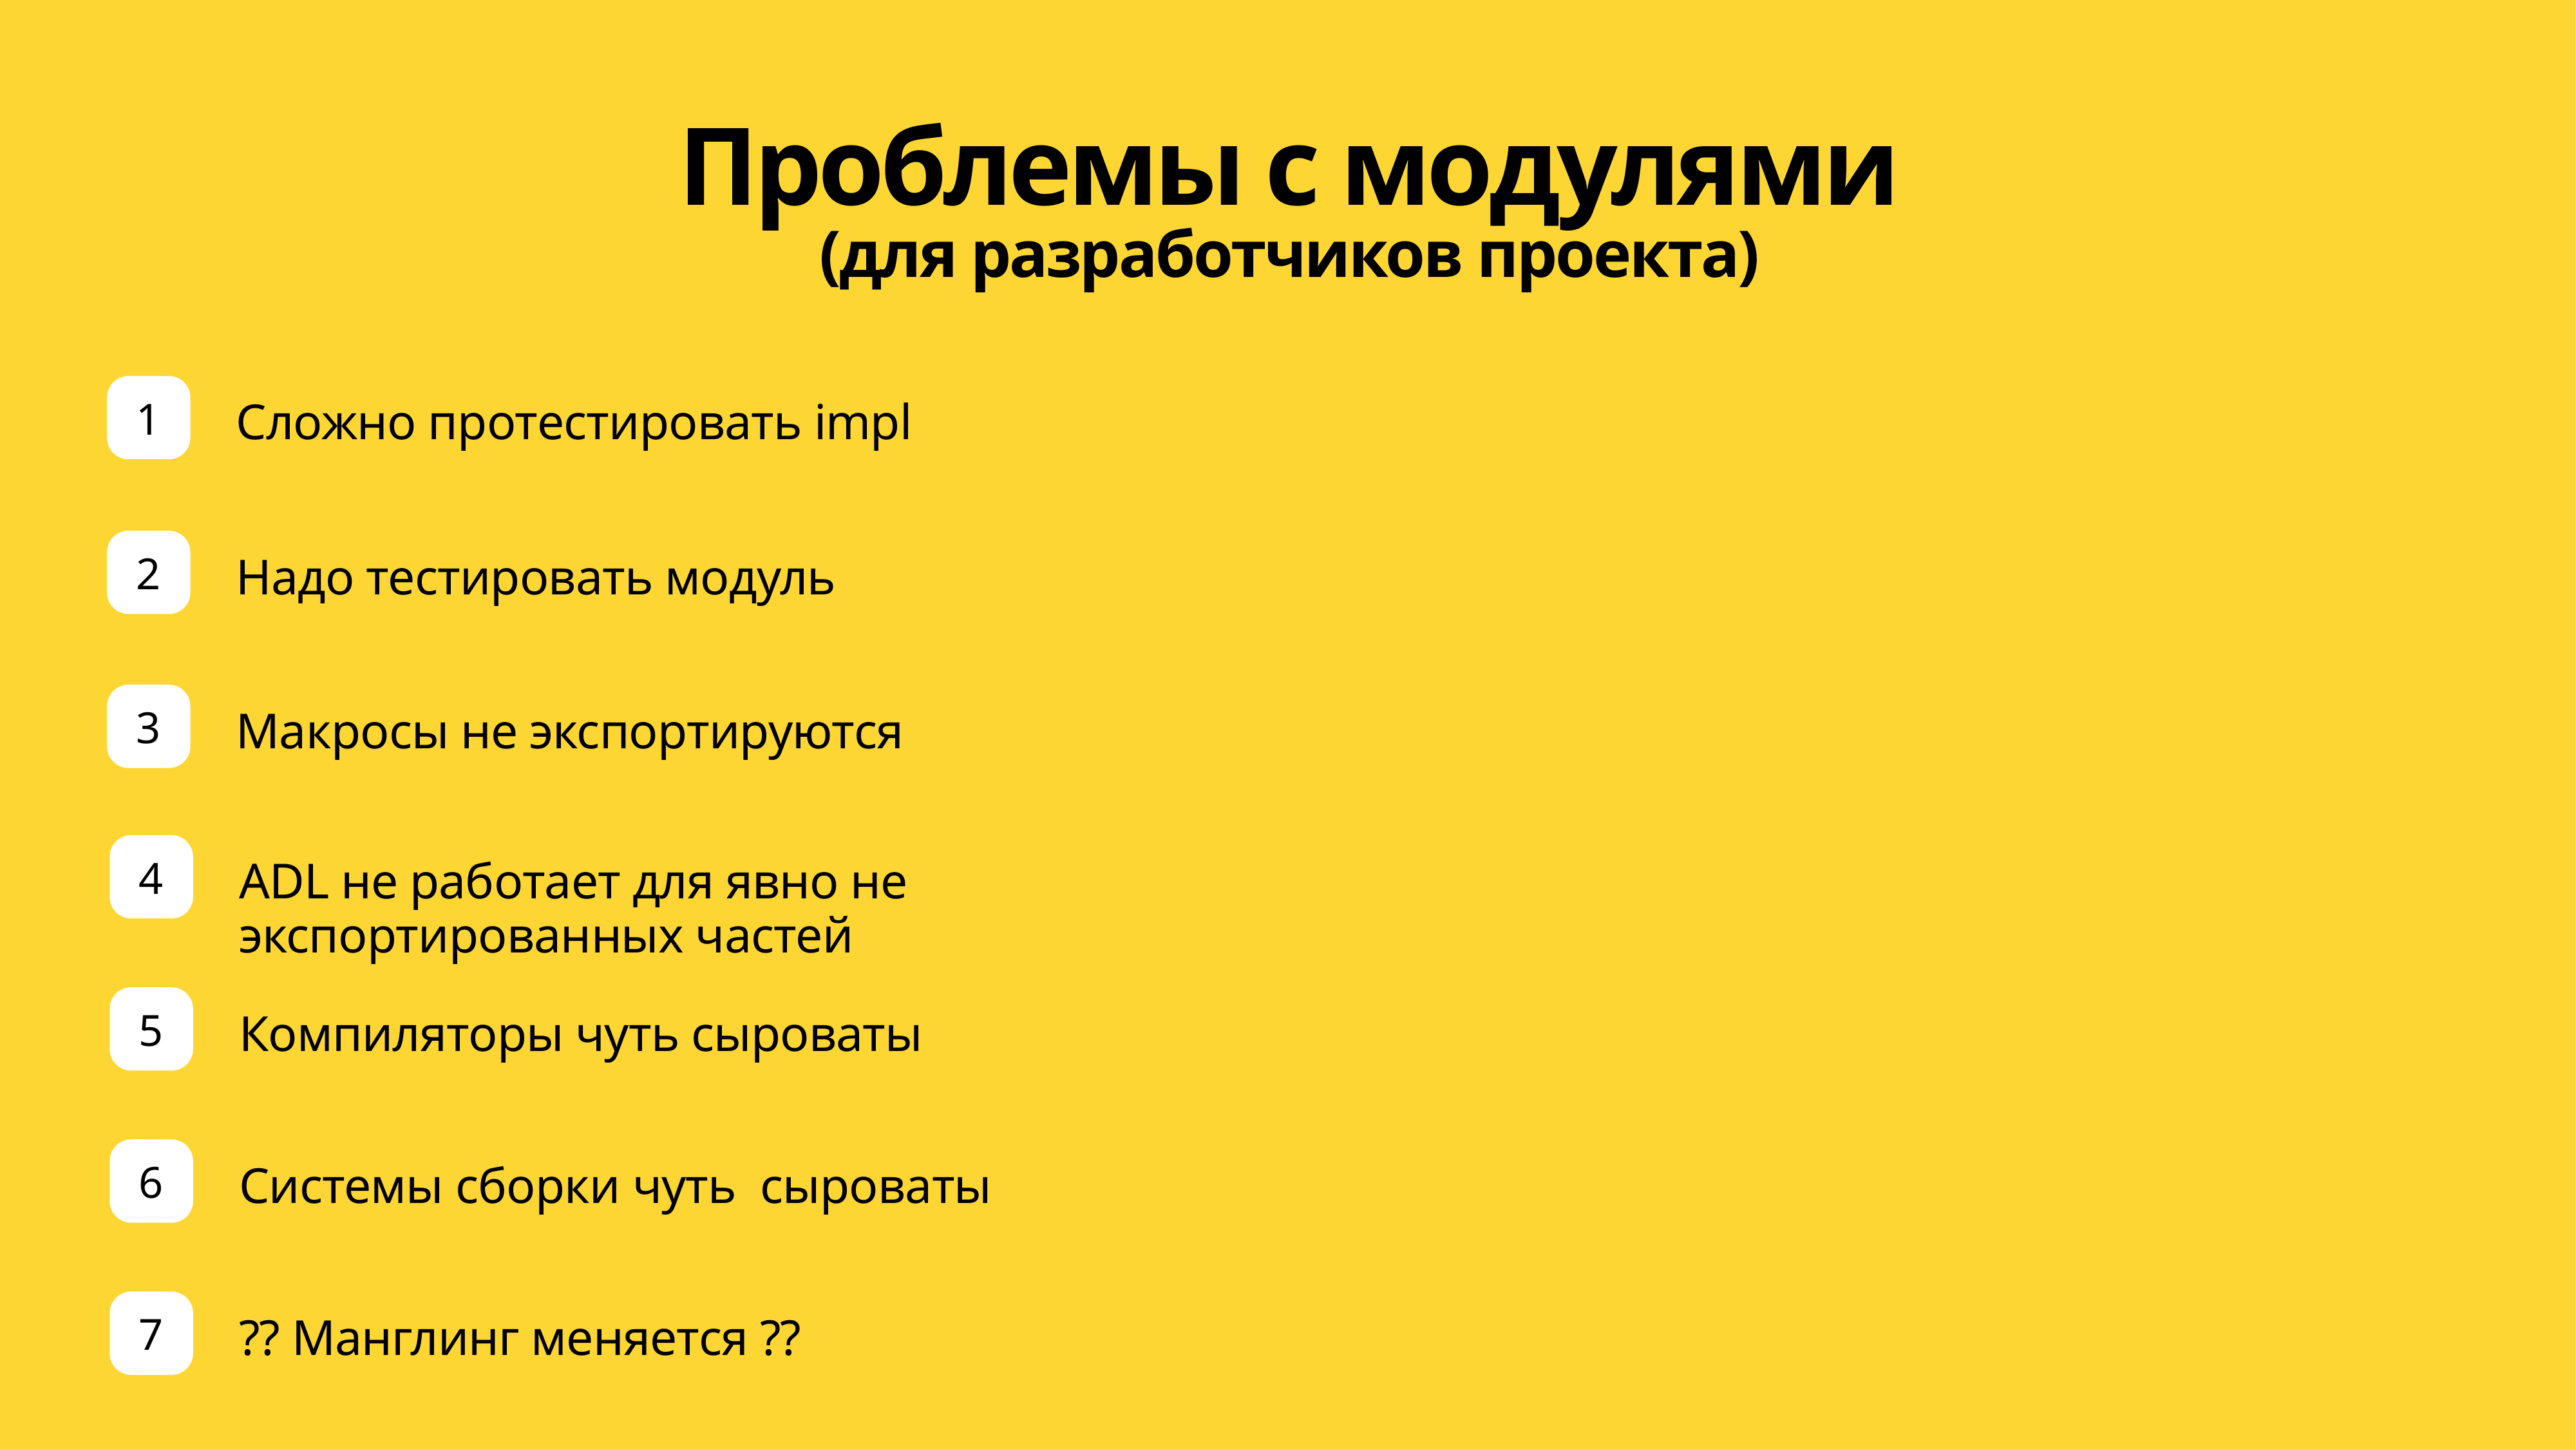

Проблемы с модулями
# (для разработчиков проекта)
1
Сложно протестировать impl
2
Надо тестировать модуль
3
Макросы не экспортируются
4
ADL не работает для явно не экспортированных частей
5
Компиляторы чуть сыроваты
6
Системы сборки чуть сыроваты
7
?? Манглинг меняется ??